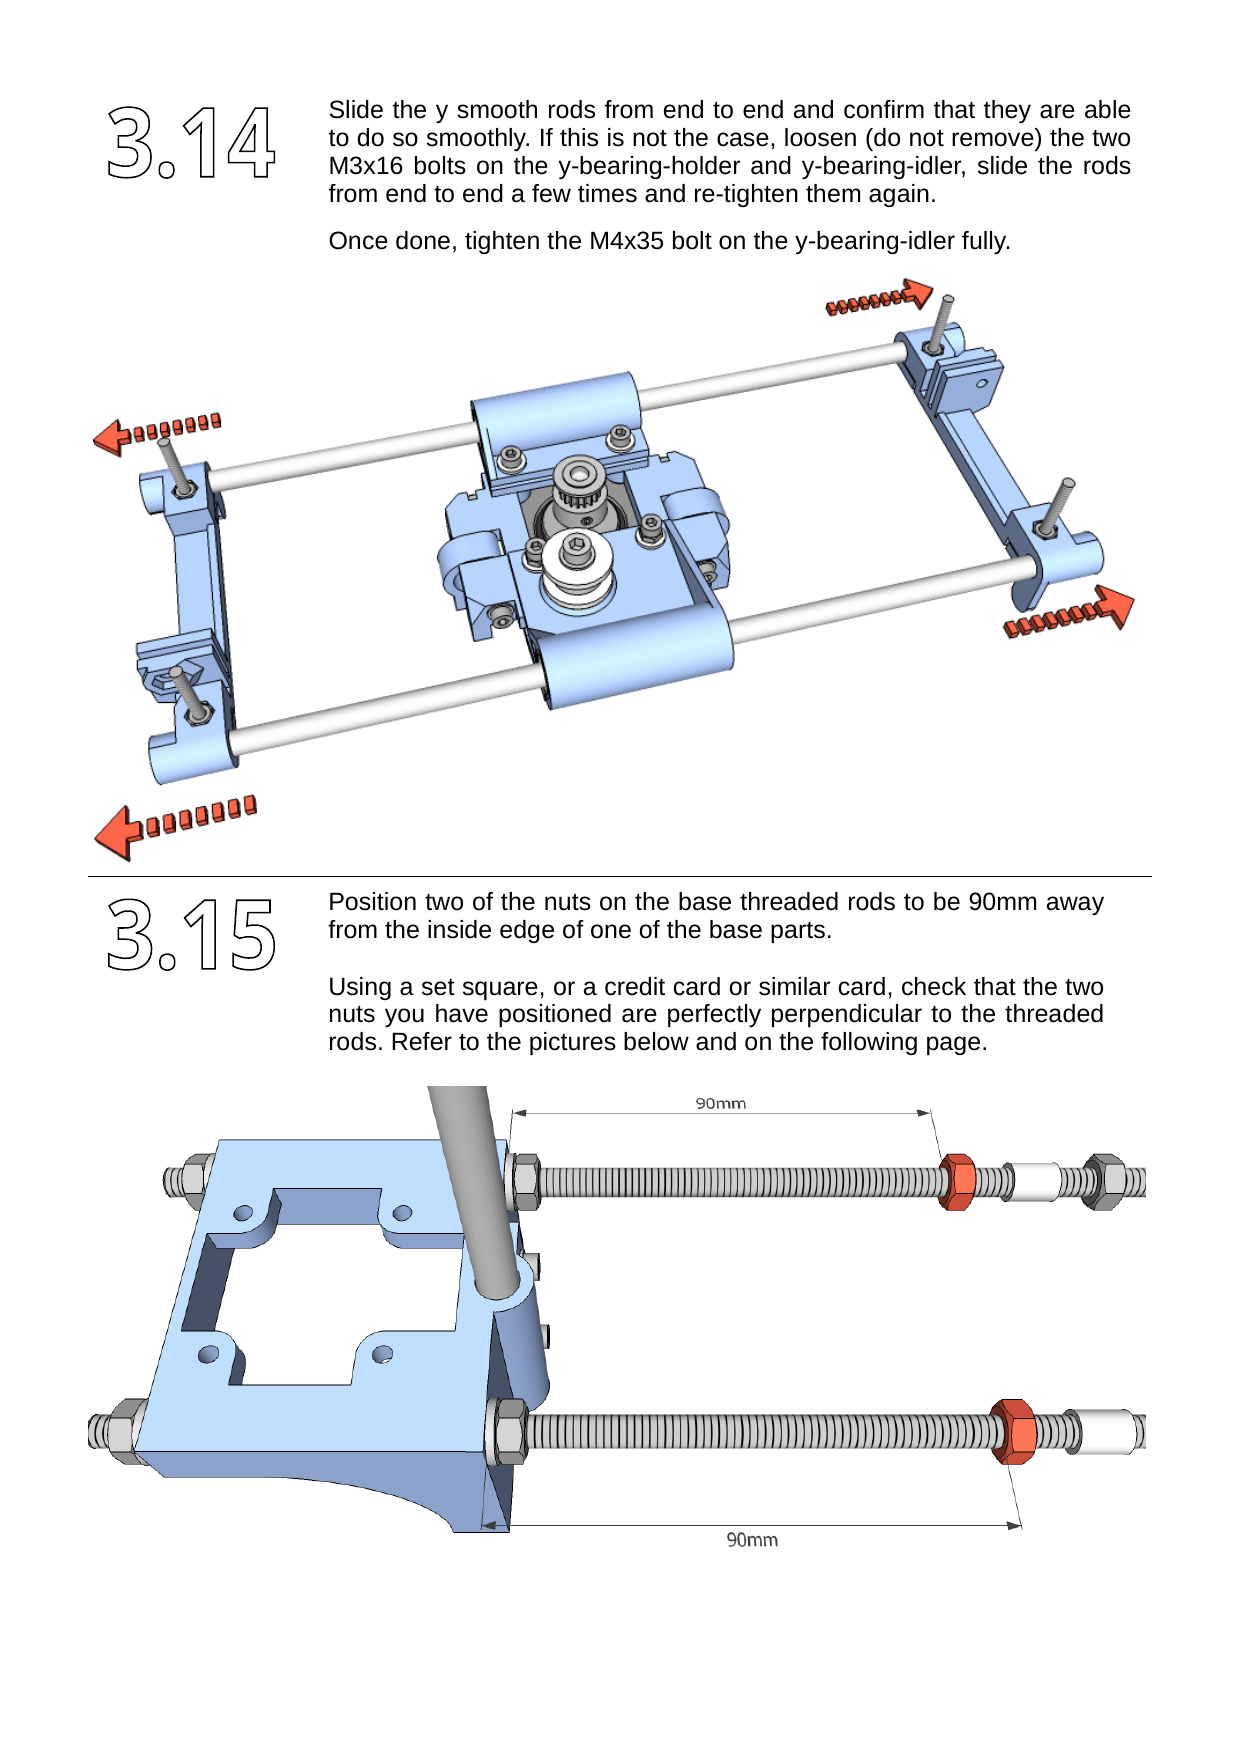

Slide the y smooth rods from end to end and confirm that they are able to do so smoothly. If this is not the case, loosen (do not remove) the two M3x16 bolts on the y-bearing-holder and y-bearing-idler, slide the rods from end to end a few times and re-tighten them again.
Once done, tighten the M4x35 bolt on the y-bearing-idler fully.
3.14
Position two of the nuts on the base threaded rods to be 90mm away from the inside edge of one of the base parts.
Using a set square, or a credit card or similar card, check that the two nuts you have positioned are perfectly perpendicular to the threaded rods. Refer to the pictures below and on the following page.
3.15